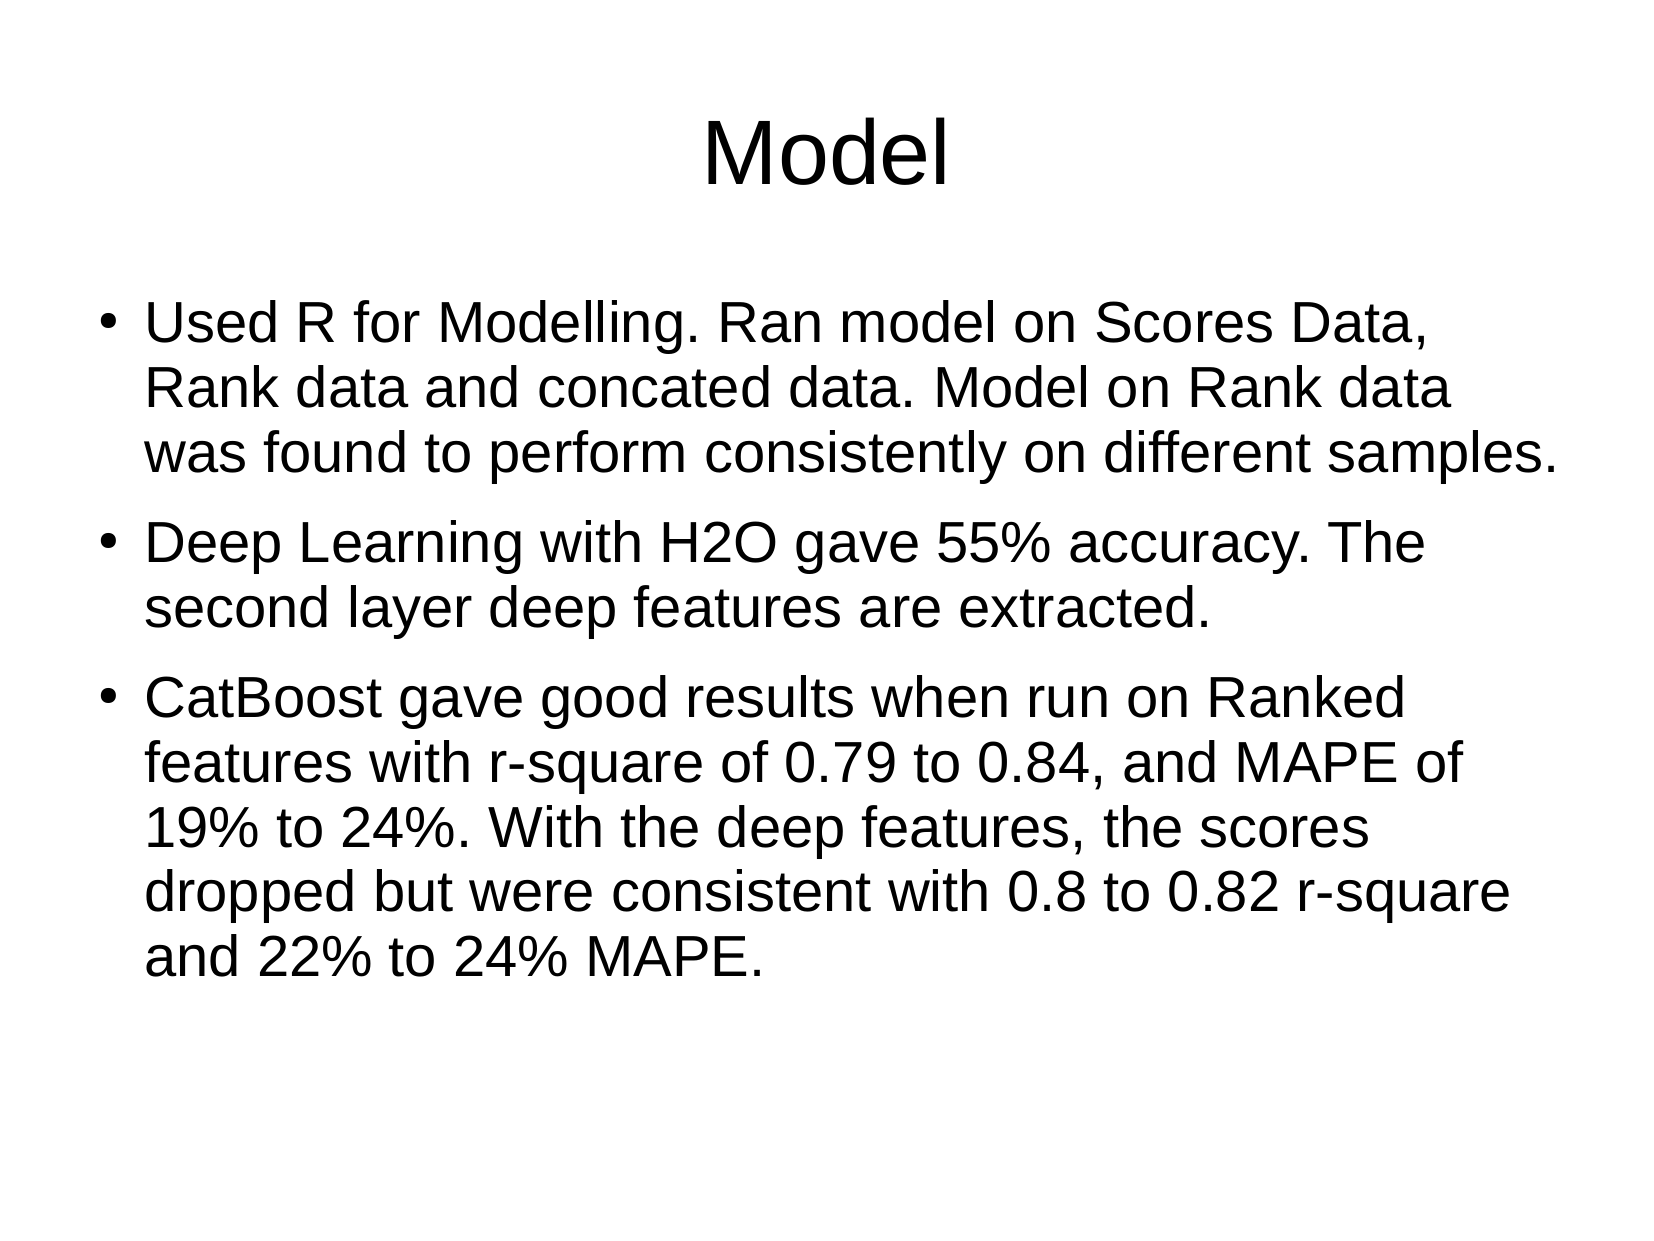

# Model
Used R for Modelling. Ran model on Scores Data, Rank data and concated data. Model on Rank data was found to perform consistently on different samples.
Deep Learning with H2O gave 55% accuracy. The second layer deep features are extracted.
CatBoost gave good results when run on Ranked features with r-square of 0.79 to 0.84, and MAPE of 19% to 24%. With the deep features, the scores dropped but were consistent with 0.8 to 0.82 r-square and 22% to 24% MAPE.